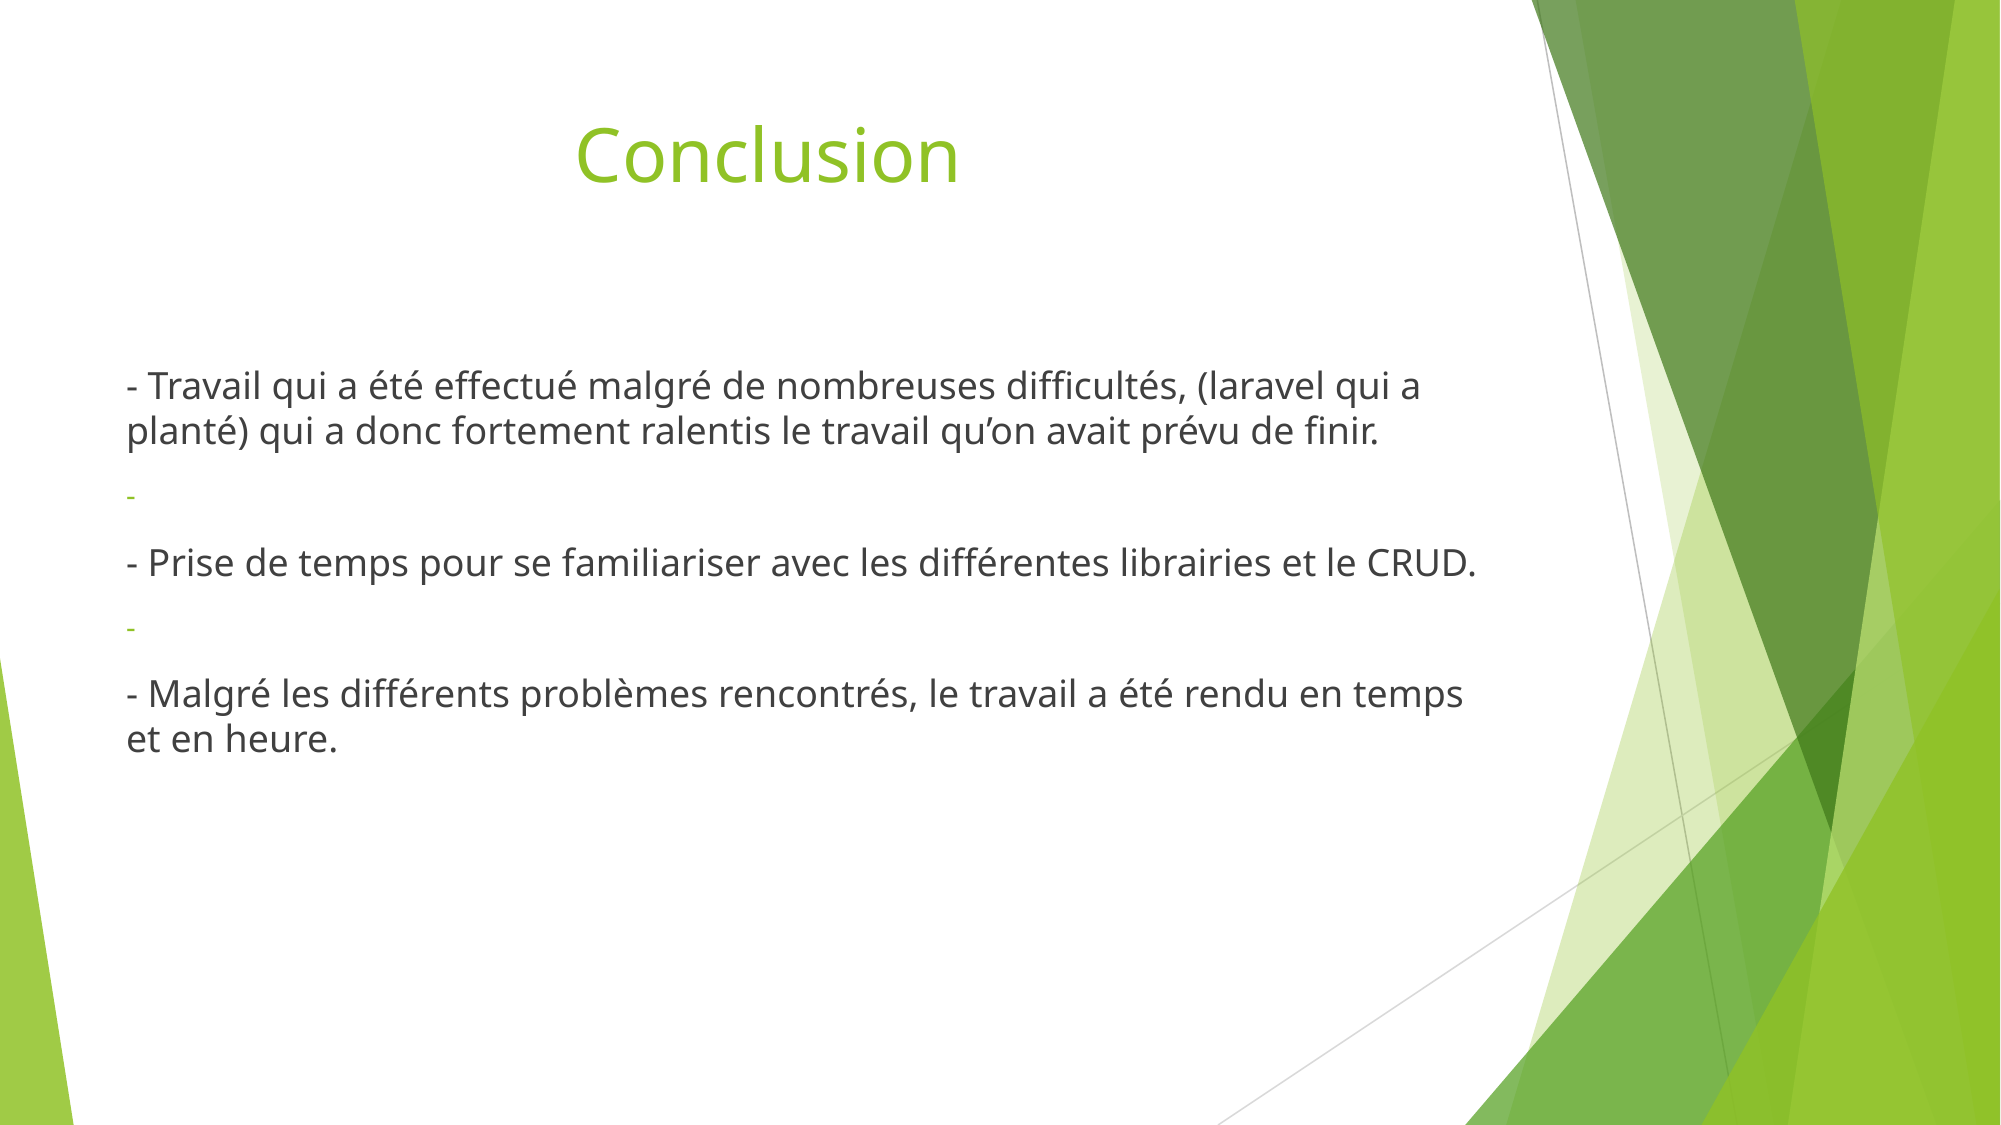

# Conclusion
- Travail qui a été effectué malgré de nombreuses difficultés, (laravel qui a planté) qui a donc fortement ralentis le travail qu’on avait prévu de finir.
- Prise de temps pour se familiariser avec les différentes librairies et le CRUD.
- Malgré les différents problèmes rencontrés, le travail a été rendu en temps et en heure.